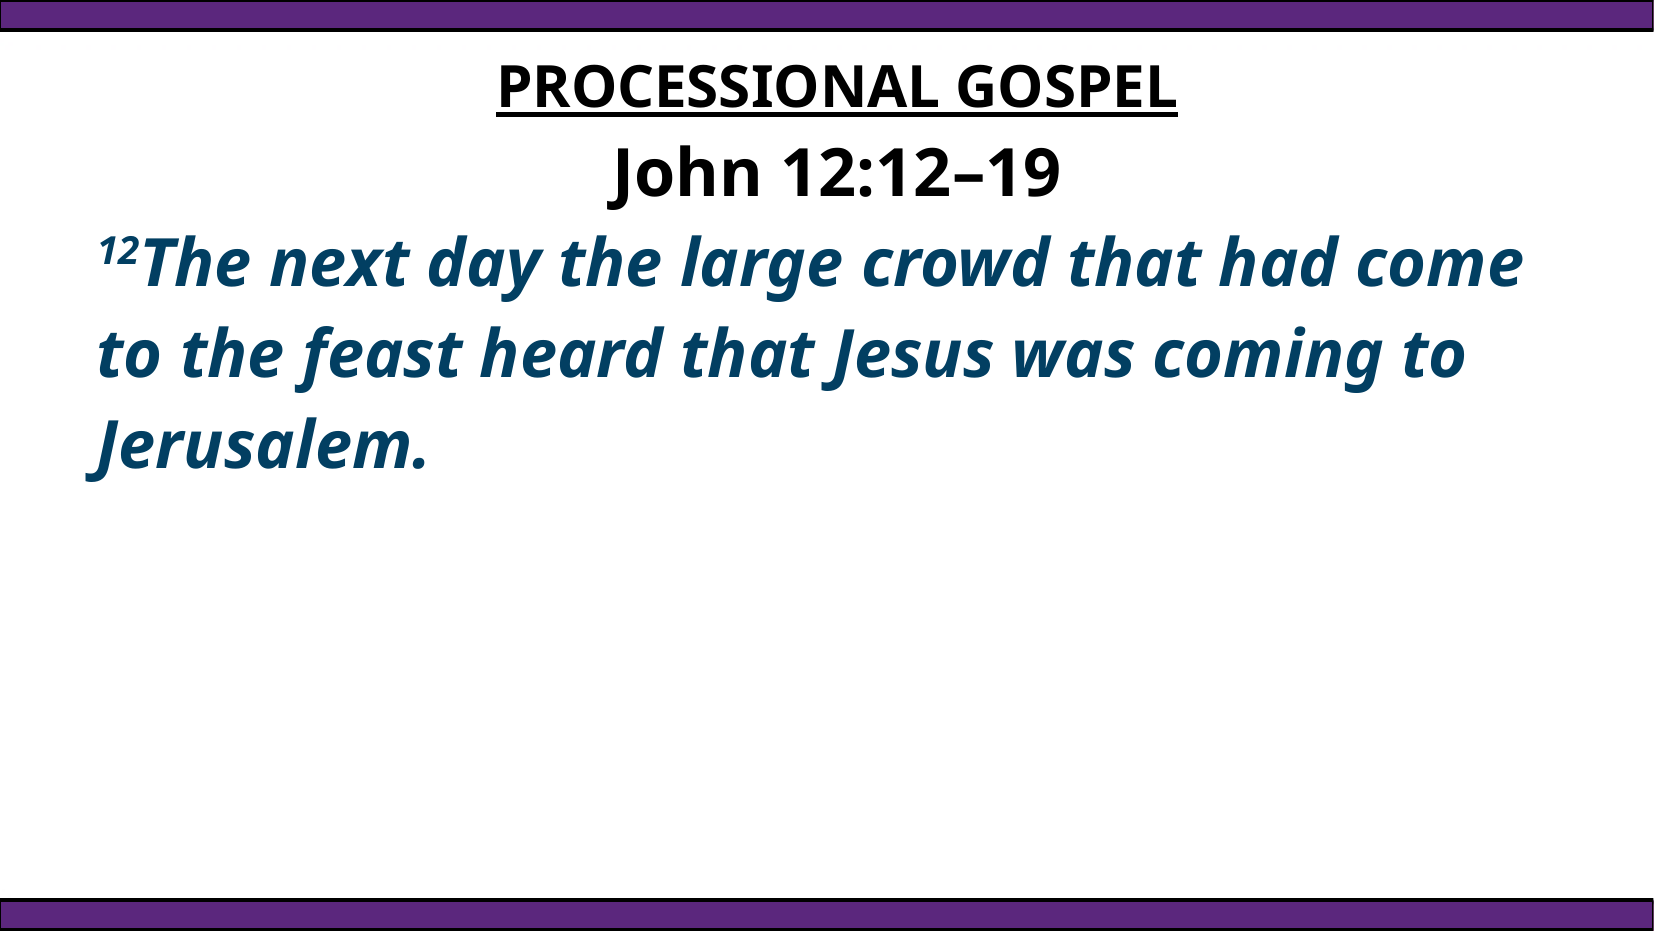

Processional Gospel
John 12:12–19
12The next day the large crowd that had come to the feast heard that Jesus was coming to Jerusalem.